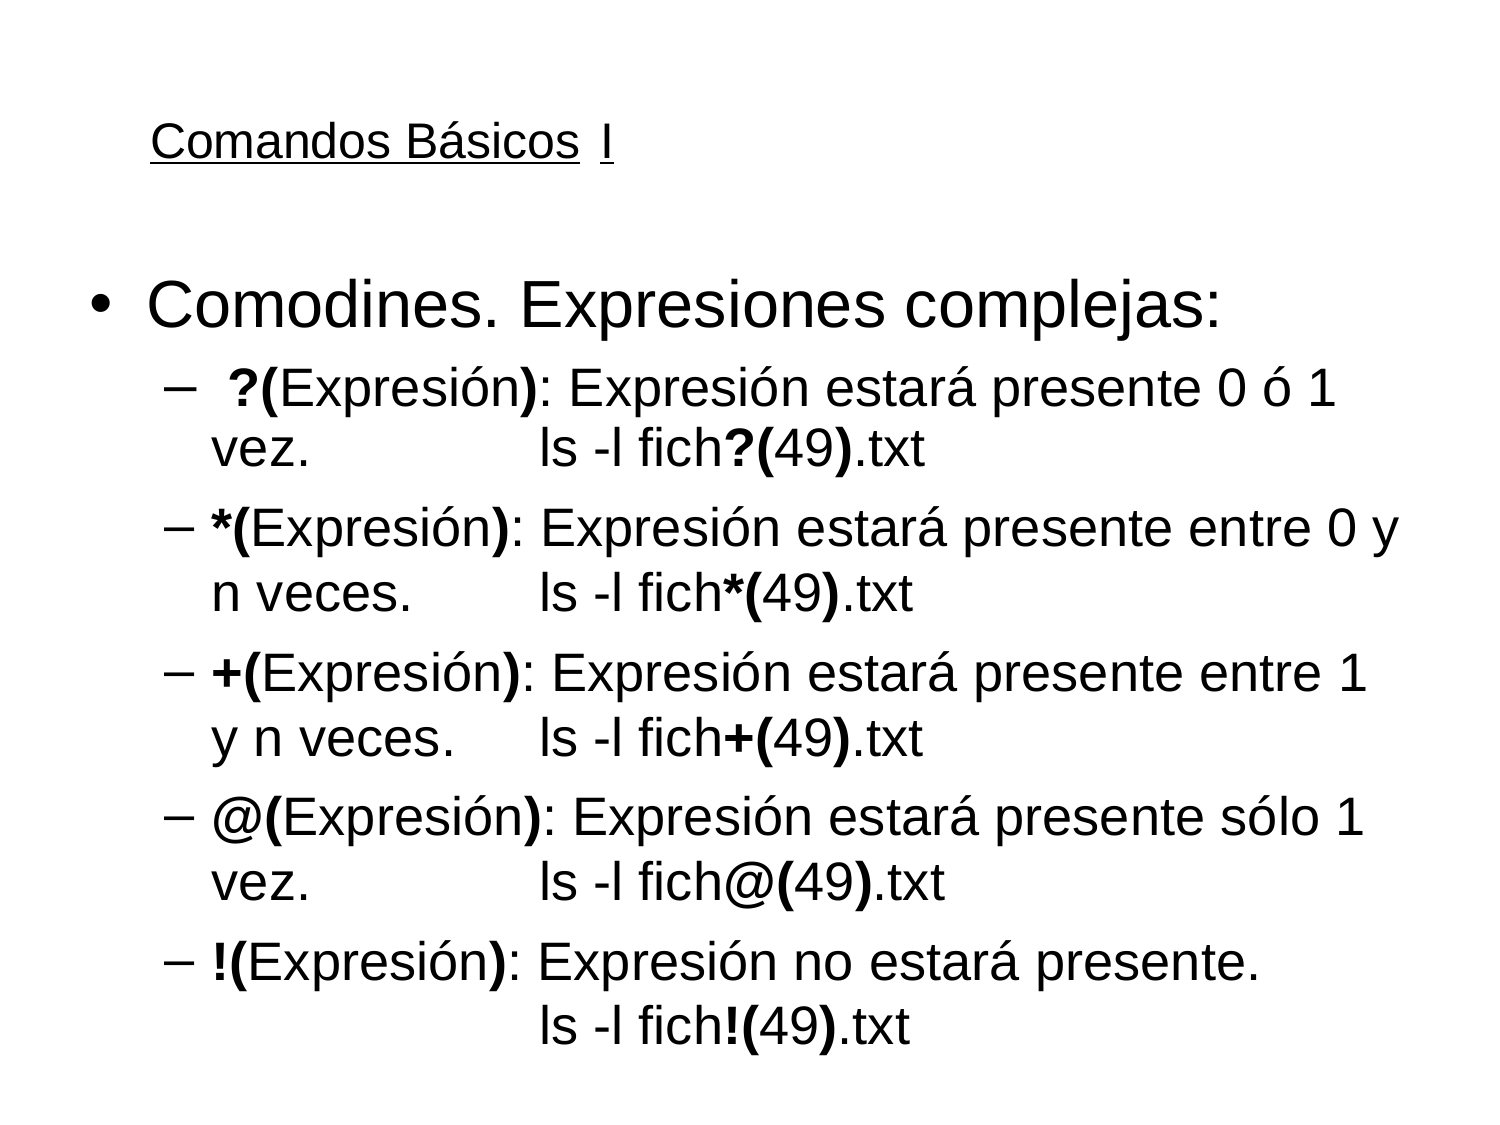

# Comandos Básicos	I
Comodines. Expresiones complejas:
 ?(Expresión): Expresión estará presente 0 ó 1 vez.		ls -l fich?(49).txt
*(Expresión): Expresión estará presente entre 0 y n veces.	ls -l fich*(49).txt
+(Expresión): Expresión estará presente entre 1 y n veces.	ls -l fich+(49).txt
@(Expresión): Expresión estará presente sólo 1 vez.		ls -l fich@(49).txt
!(Expresión): Expresión no estará presente. 			ls -l fich!(49).txt